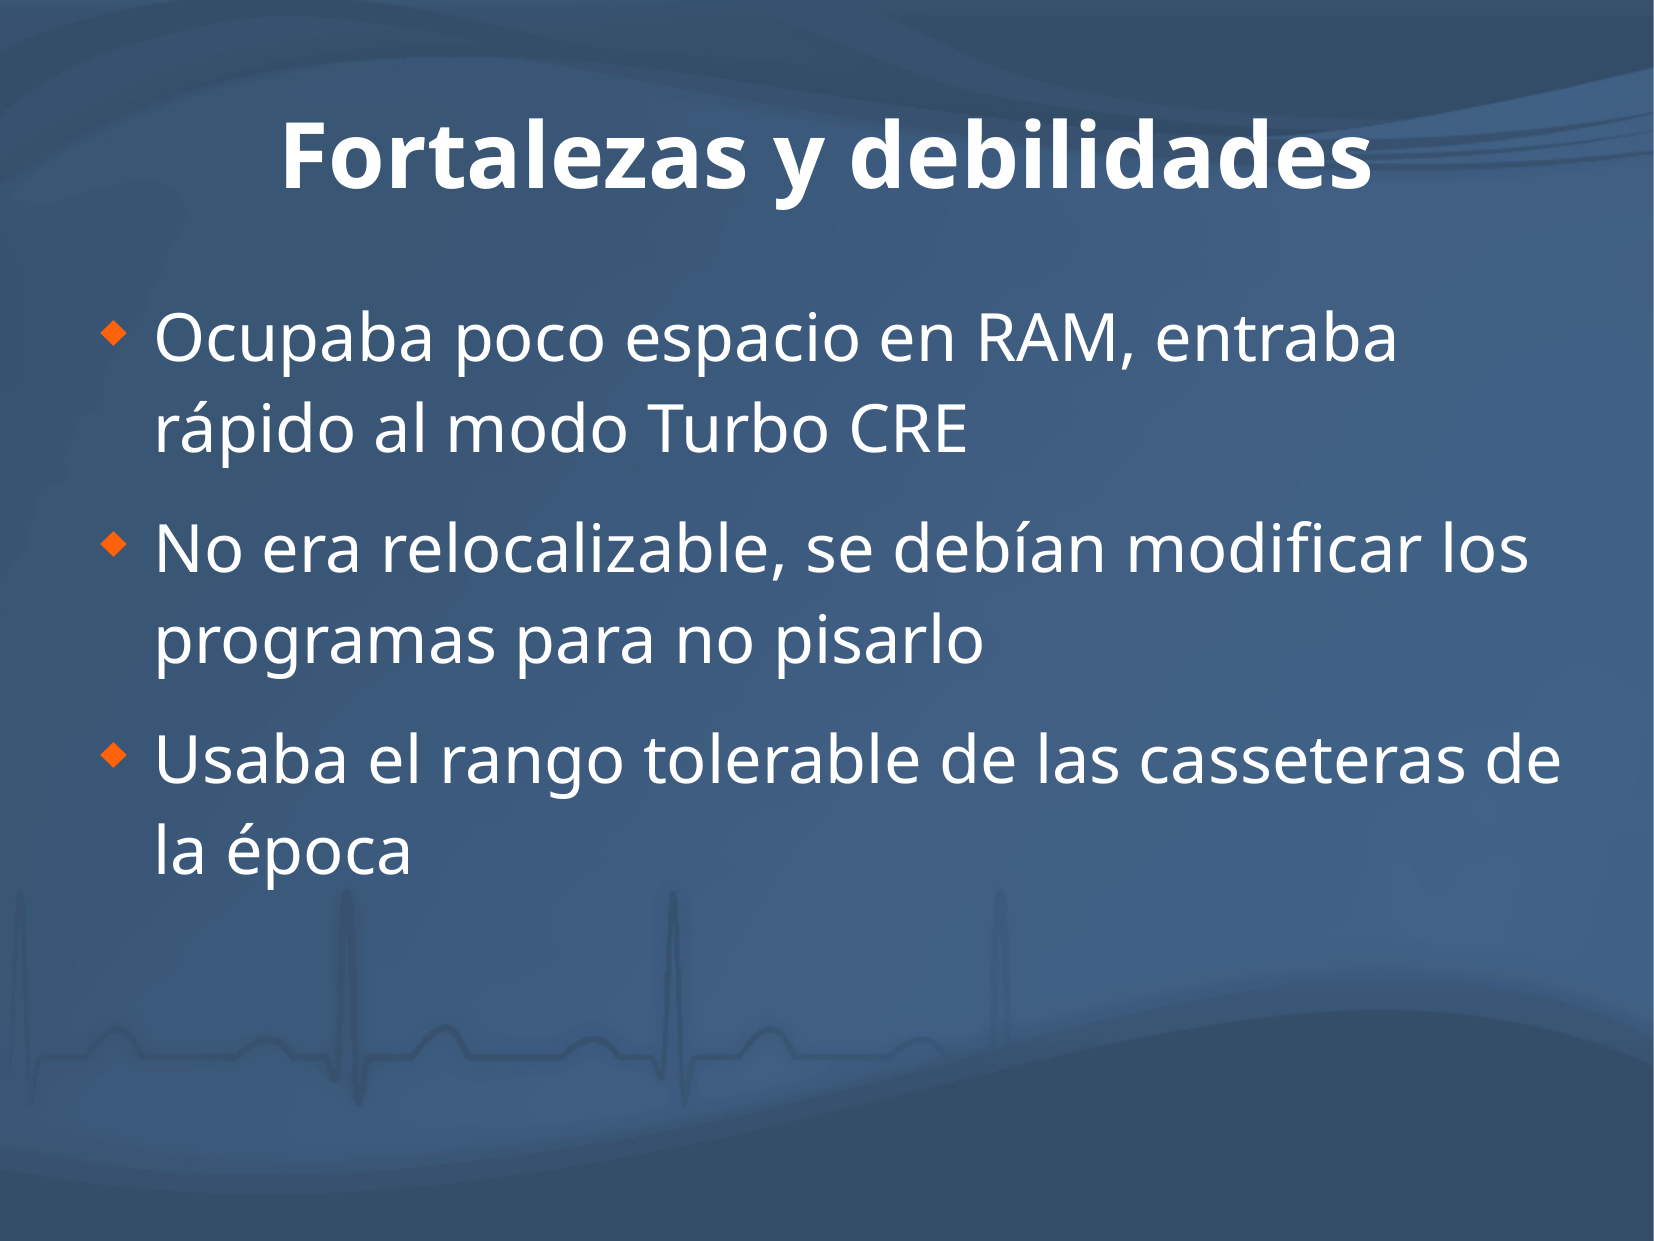

# Fortalezas y debilidades
Ocupaba poco espacio en RAM, entraba rápido al modo Turbo CRE
No era relocalizable, se debían modificar los programas para no pisarlo
Usaba el rango tolerable de las casseteras de la época